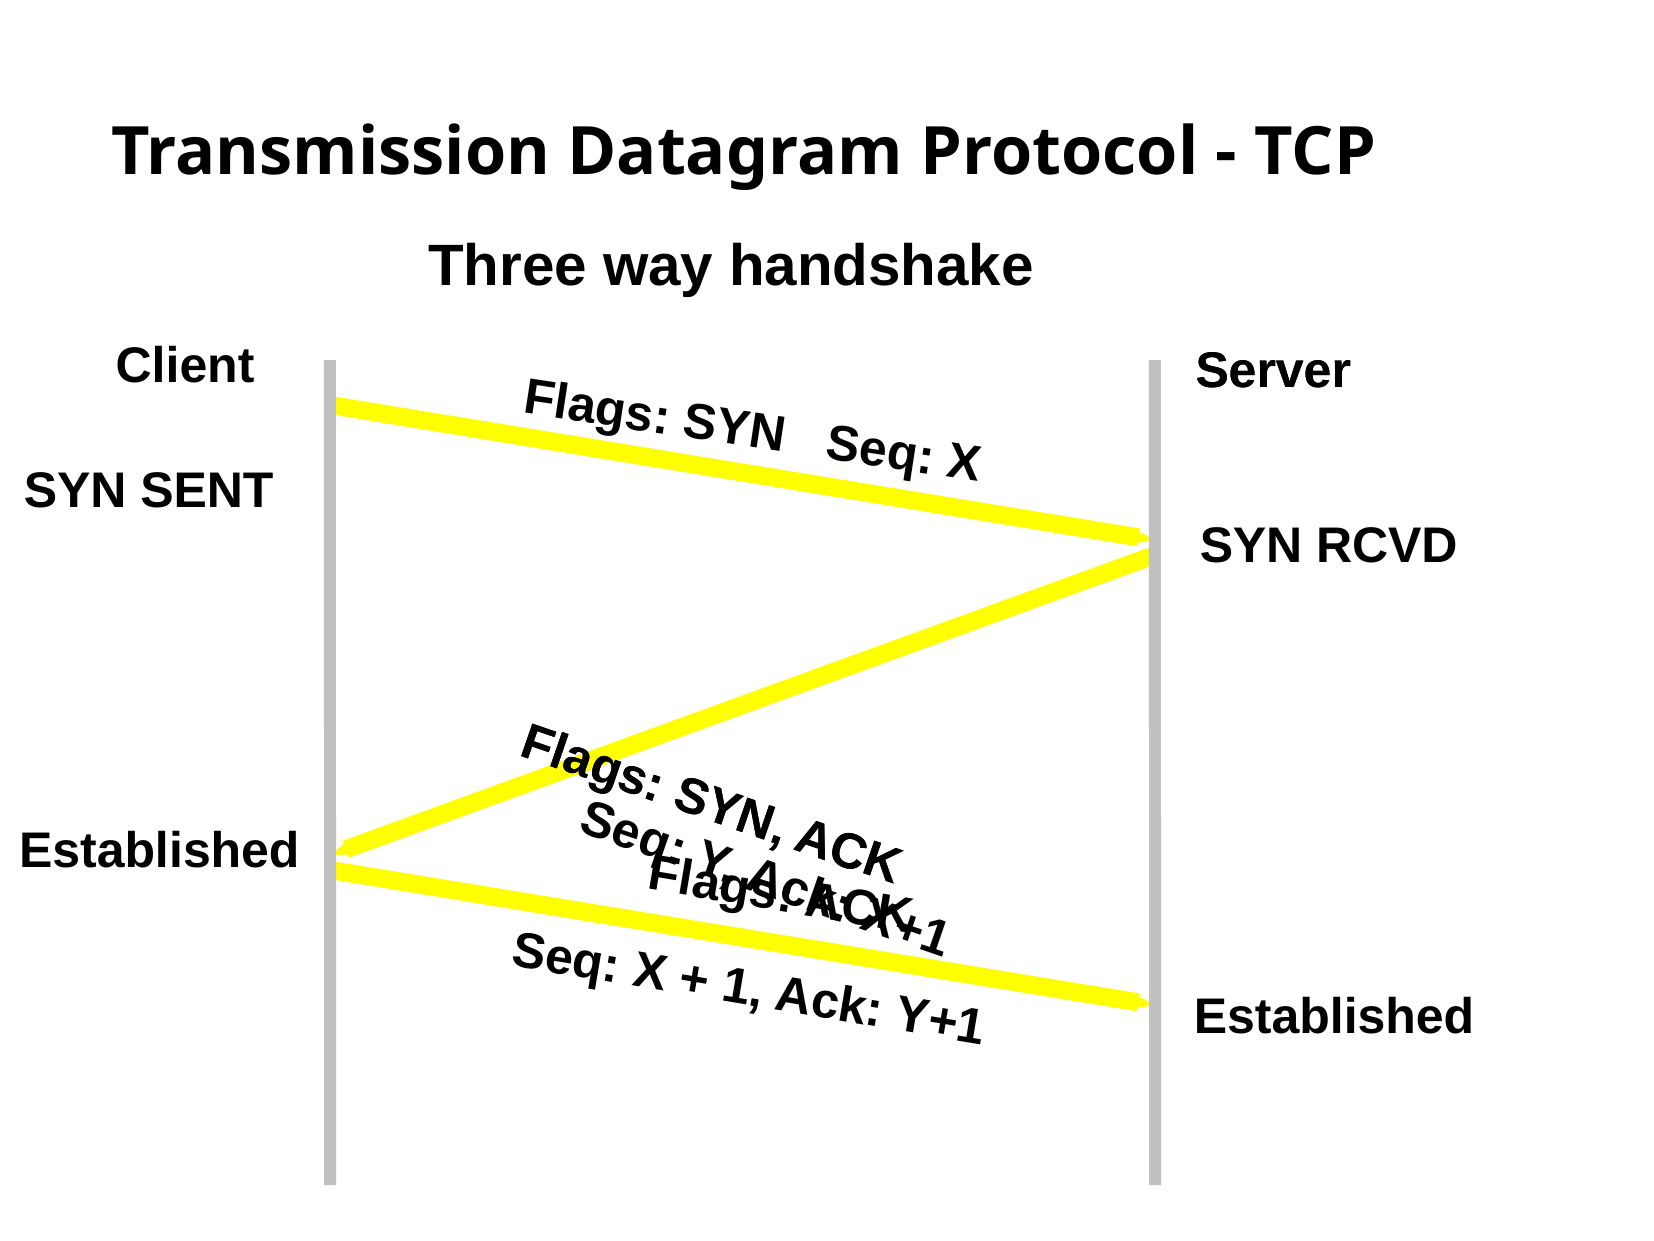

# Transmission Datagram Protocol - TCP
Three way handshake
Client
Server
Server
Flags: SYN Seq: X
SYN SENT
SYN RCVD
Flags: SYN, ACK
Flags: SYN, ACK
Established
Seq: Y, Ack: X+1
Flags: ACK
Seq: X + 1, Ack: Y+1
Established